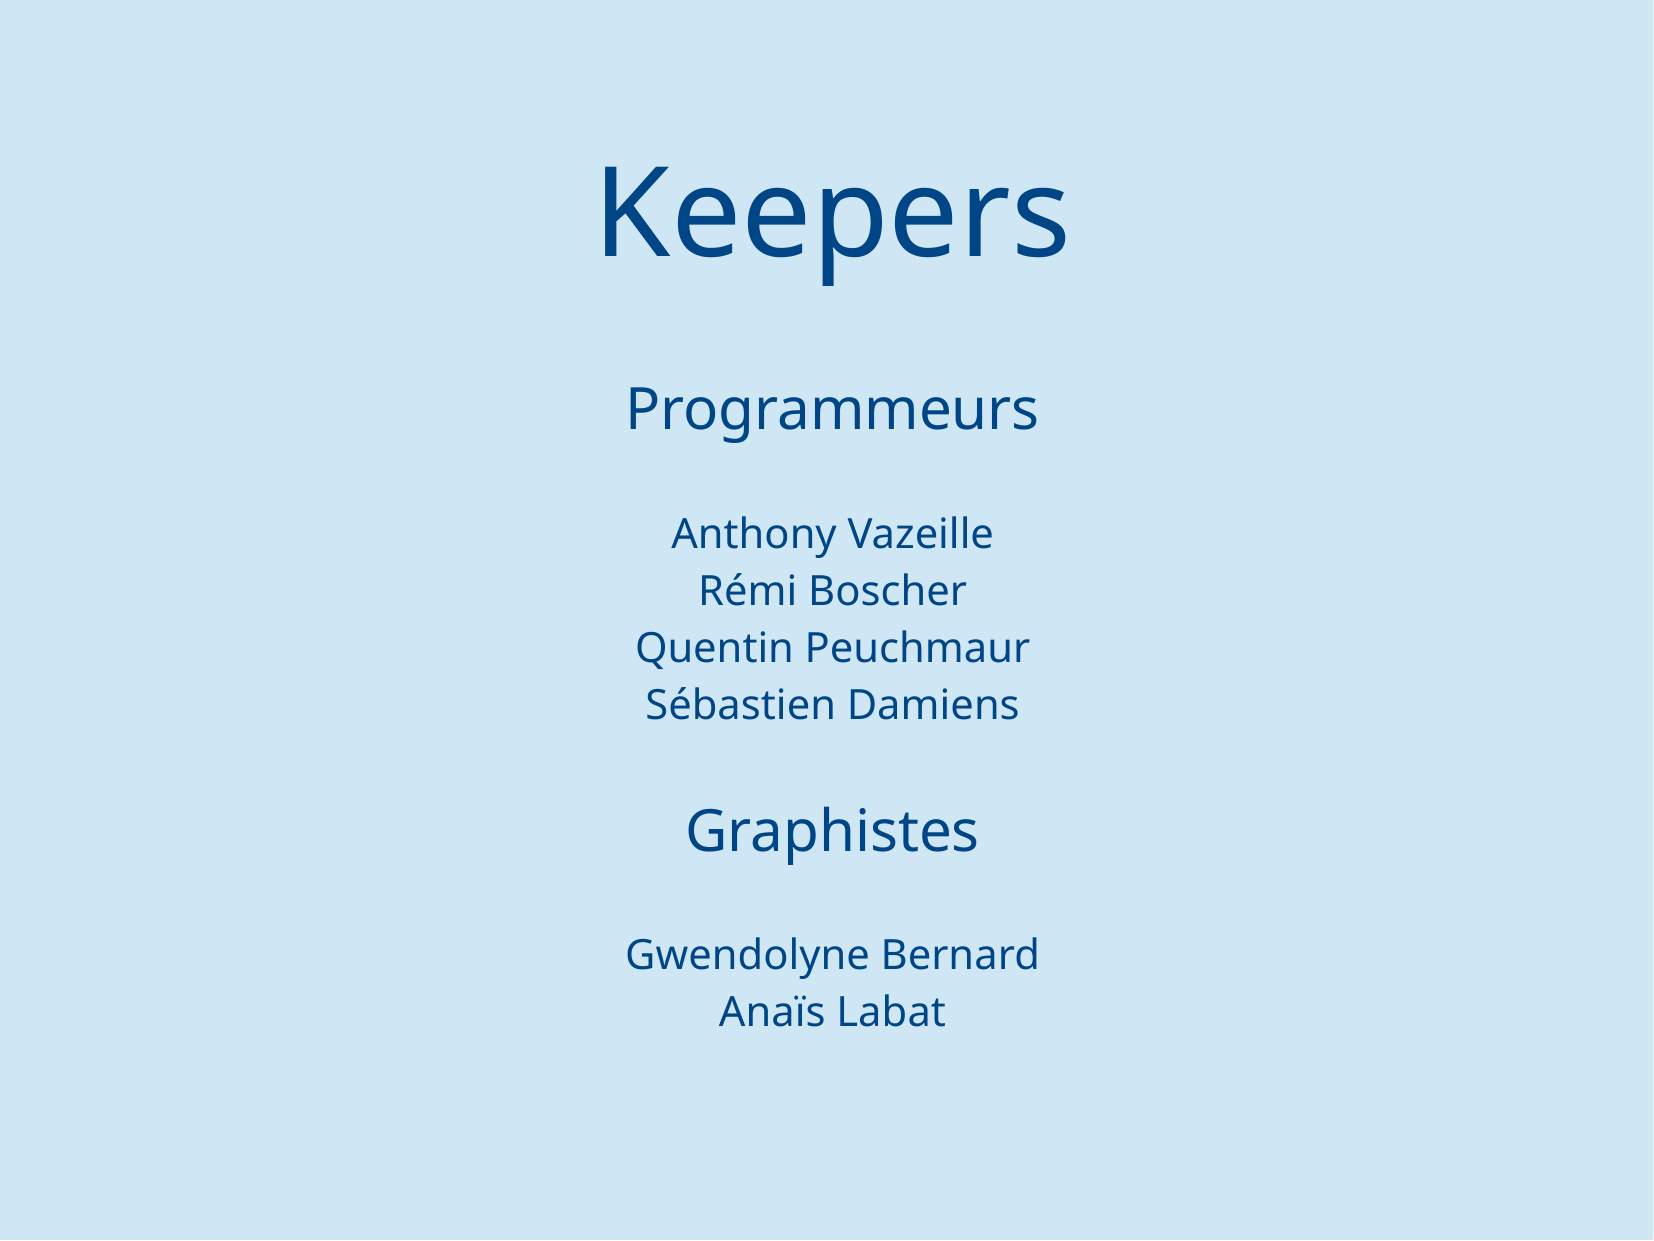

# Keepers
Programmeurs
Anthony Vazeille
Rémi Boscher
Quentin Peuchmaur
Sébastien Damiens
Graphistes
Gwendolyne Bernard
Anaïs Labat